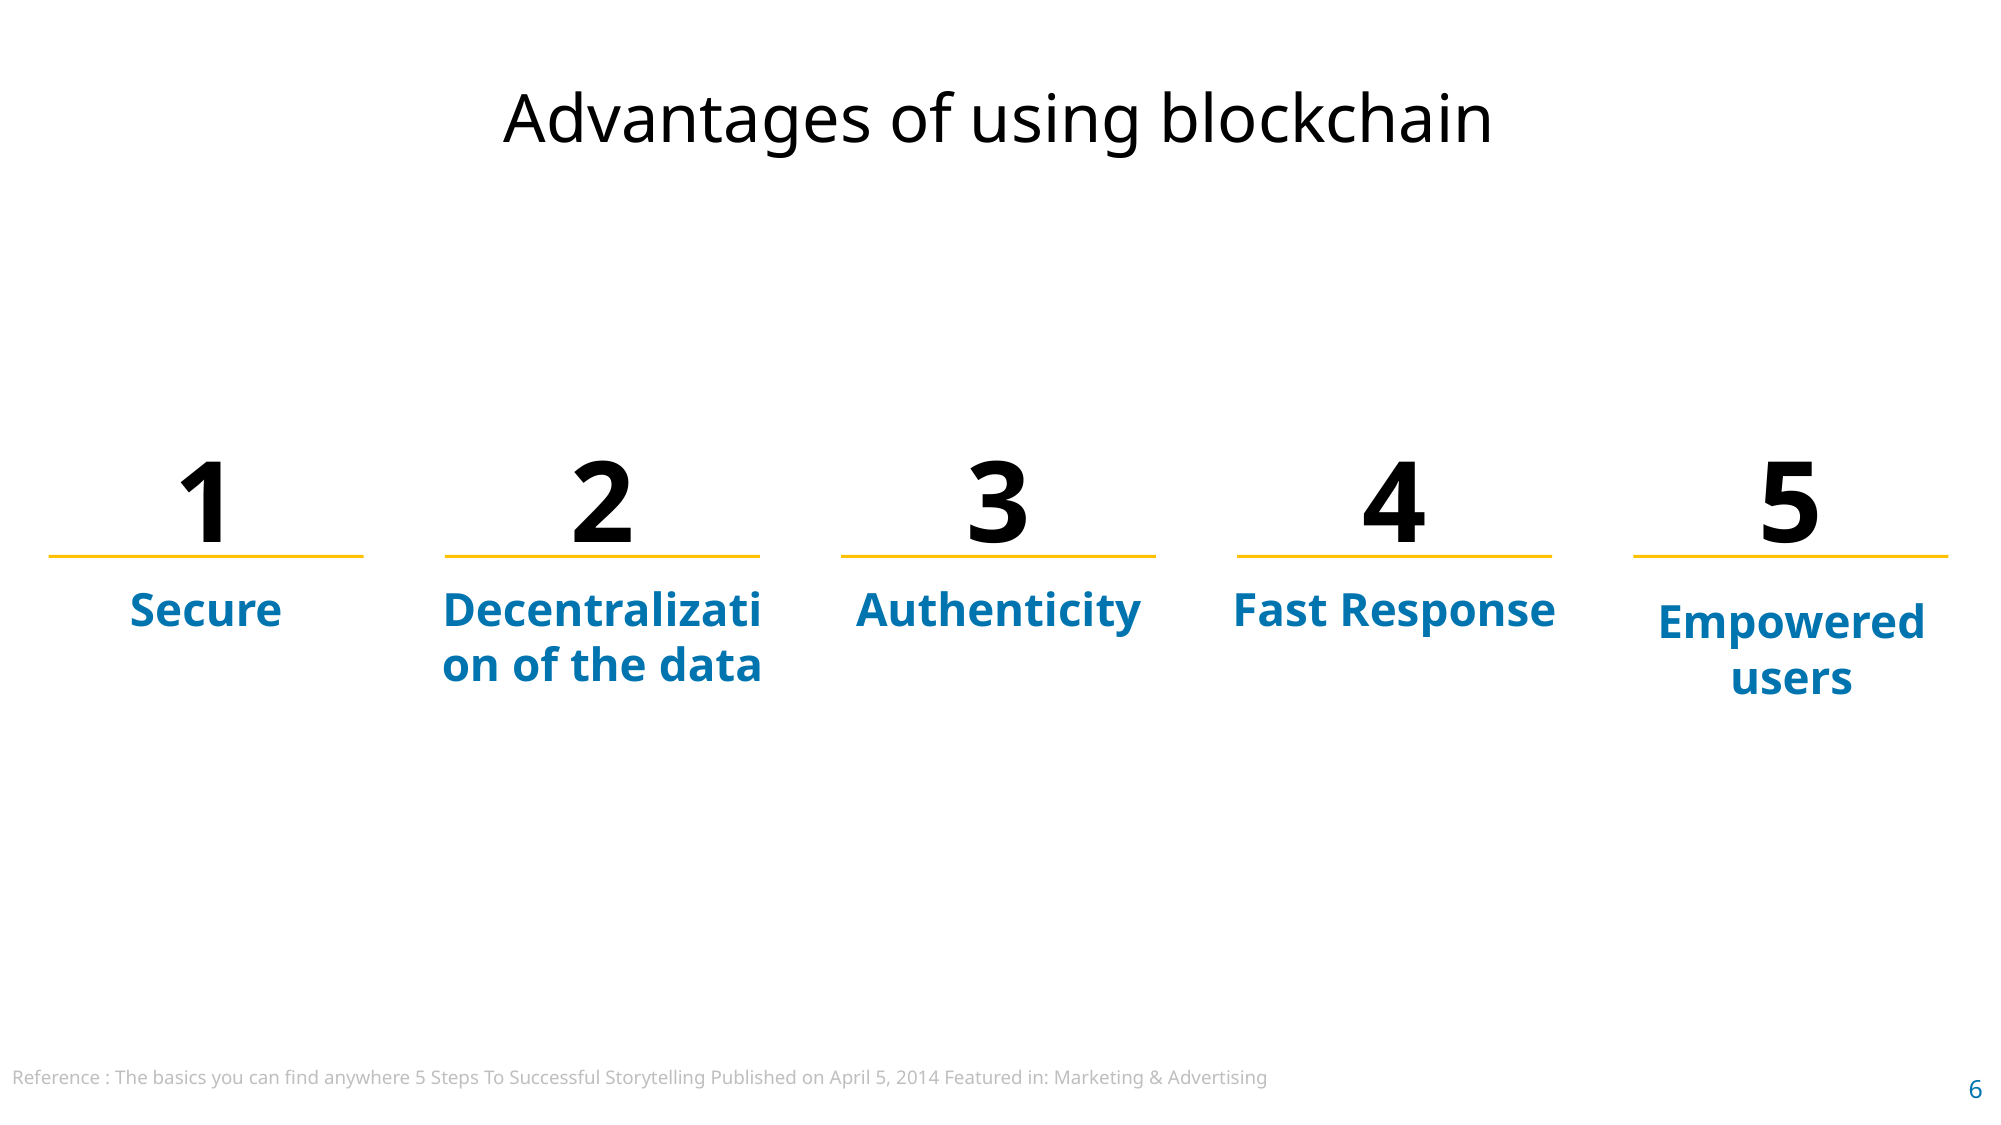

Advantages of using blockchain
1
2
3
4
5
# Secure
Decentralization of the data
Authenticity
Fast Response
Empowered users
Reference : The basics you can find anywhere 5 Steps To Successful Storytelling Published on April 5, 2014 Featured in: Marketing & Advertising